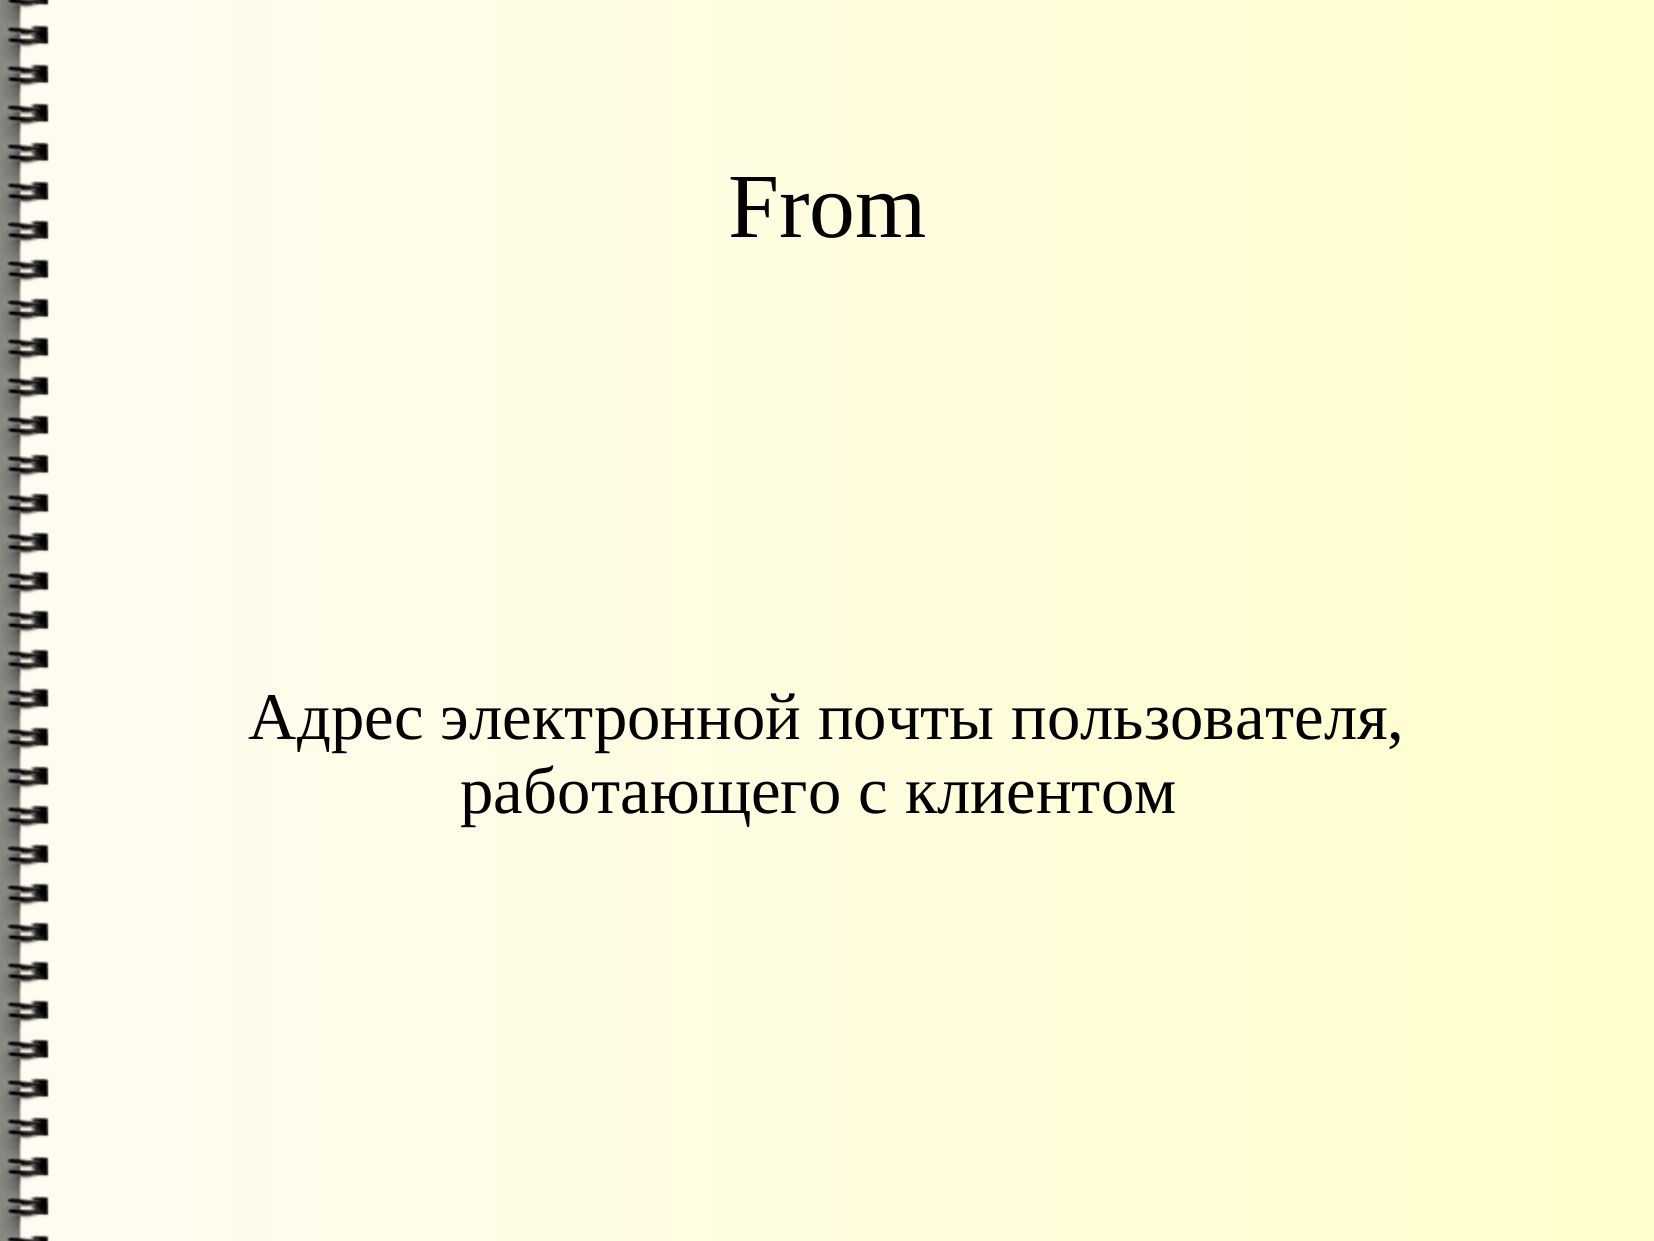

# From
Адрес электронной почты пользователя, работающего с клиентом